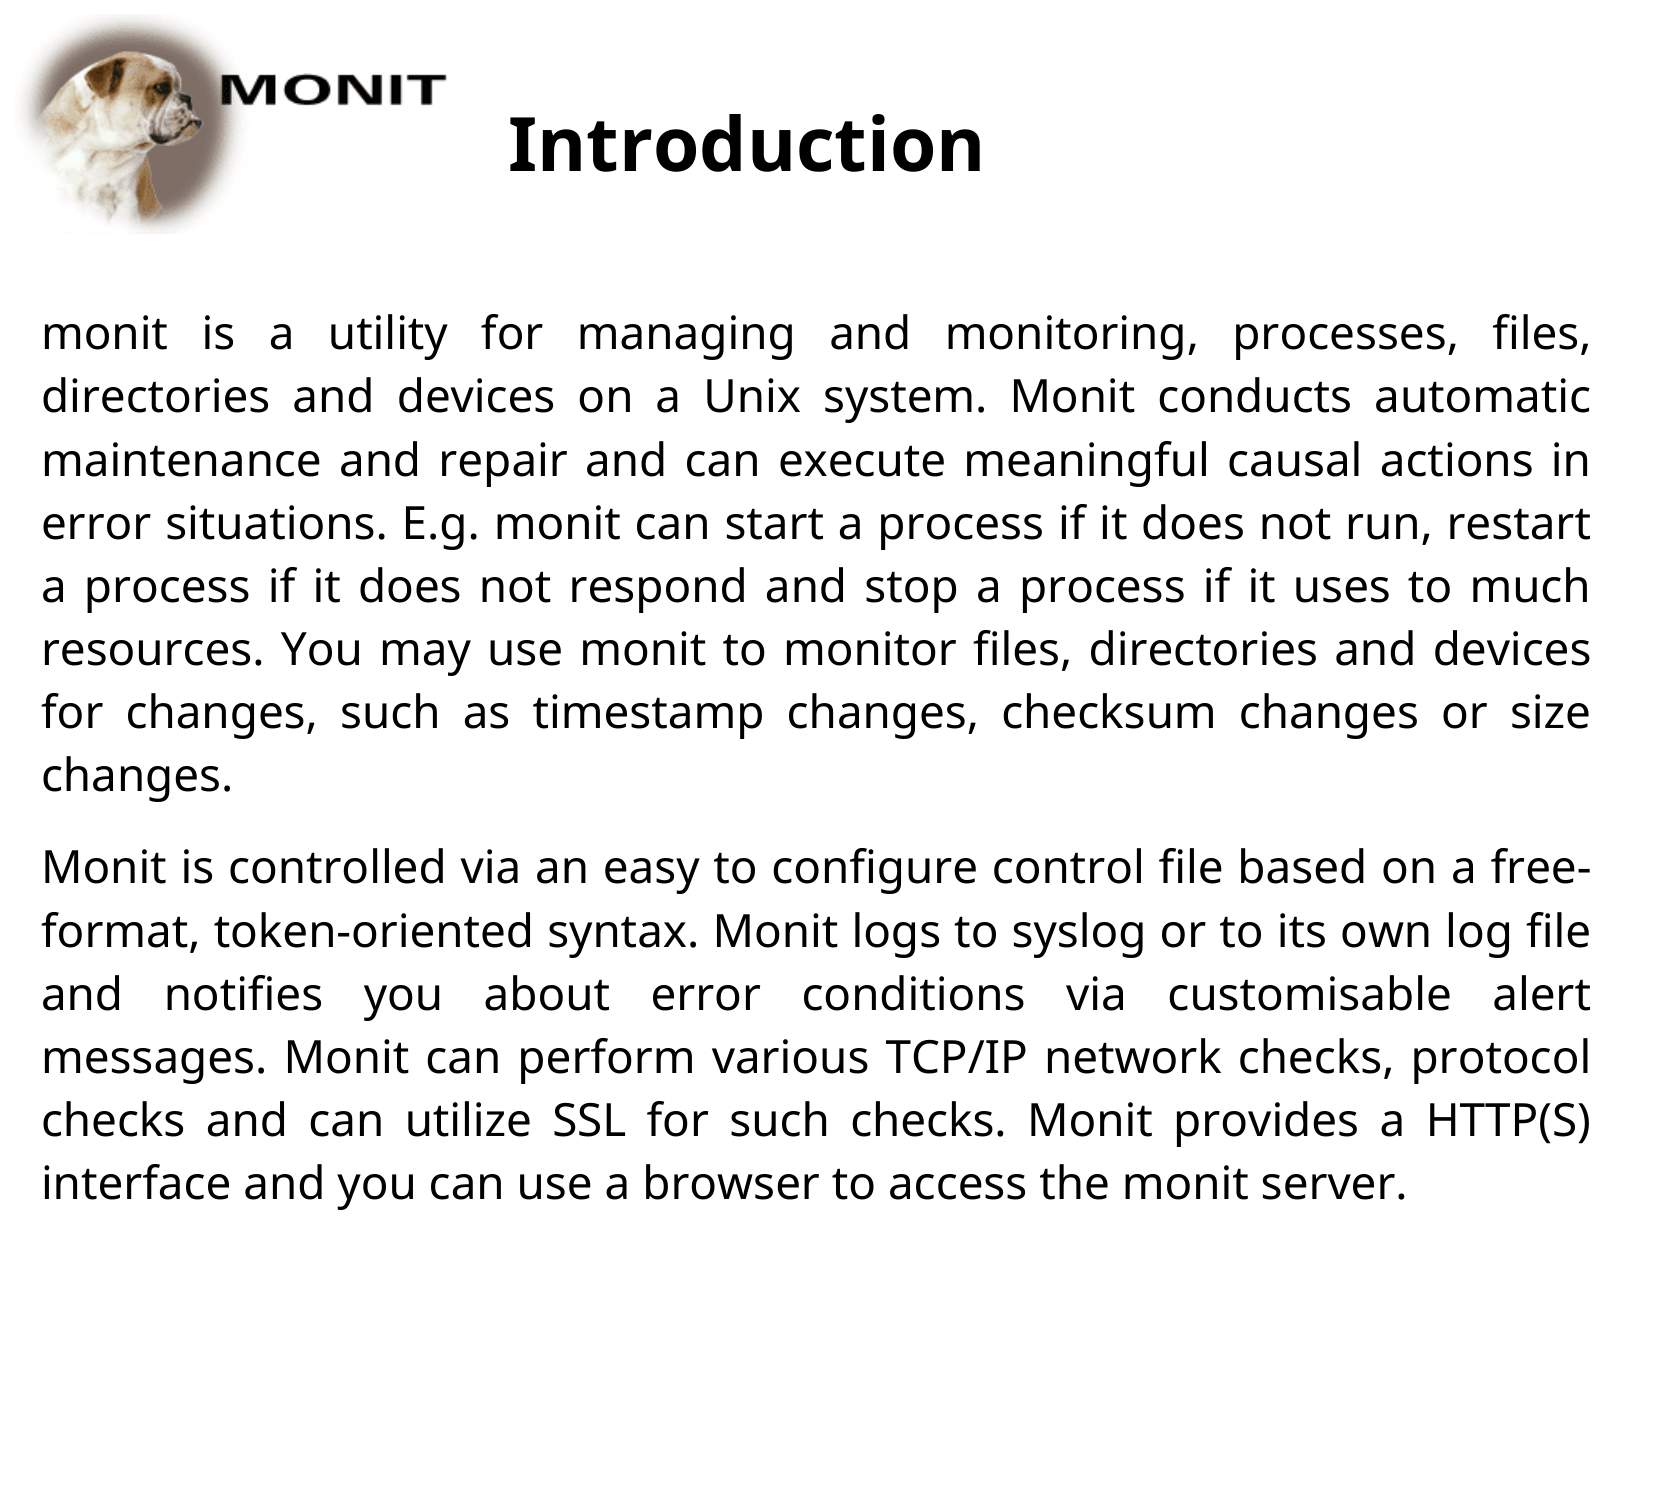

# Introduction
monit is a utility for managing and monitoring, processes, files, directories and devices on a Unix system. Monit conducts automatic maintenance and repair and can execute meaningful causal actions in error situations. E.g. monit can start a process if it does not run, restart a process if it does not respond and stop a process if it uses to much resources. You may use monit to monitor files, directories and devices for changes, such as timestamp changes, checksum changes or size changes.
Monit is controlled via an easy to configure control file based on a free-format, token-oriented syntax. Monit logs to syslog or to its own log file and notifies you about error conditions via customisable alert messages. Monit can perform various TCP/IP network checks, protocol checks and can utilize SSL for such checks. Monit provides a HTTP(S) interface and you can use a browser to access the monit server.